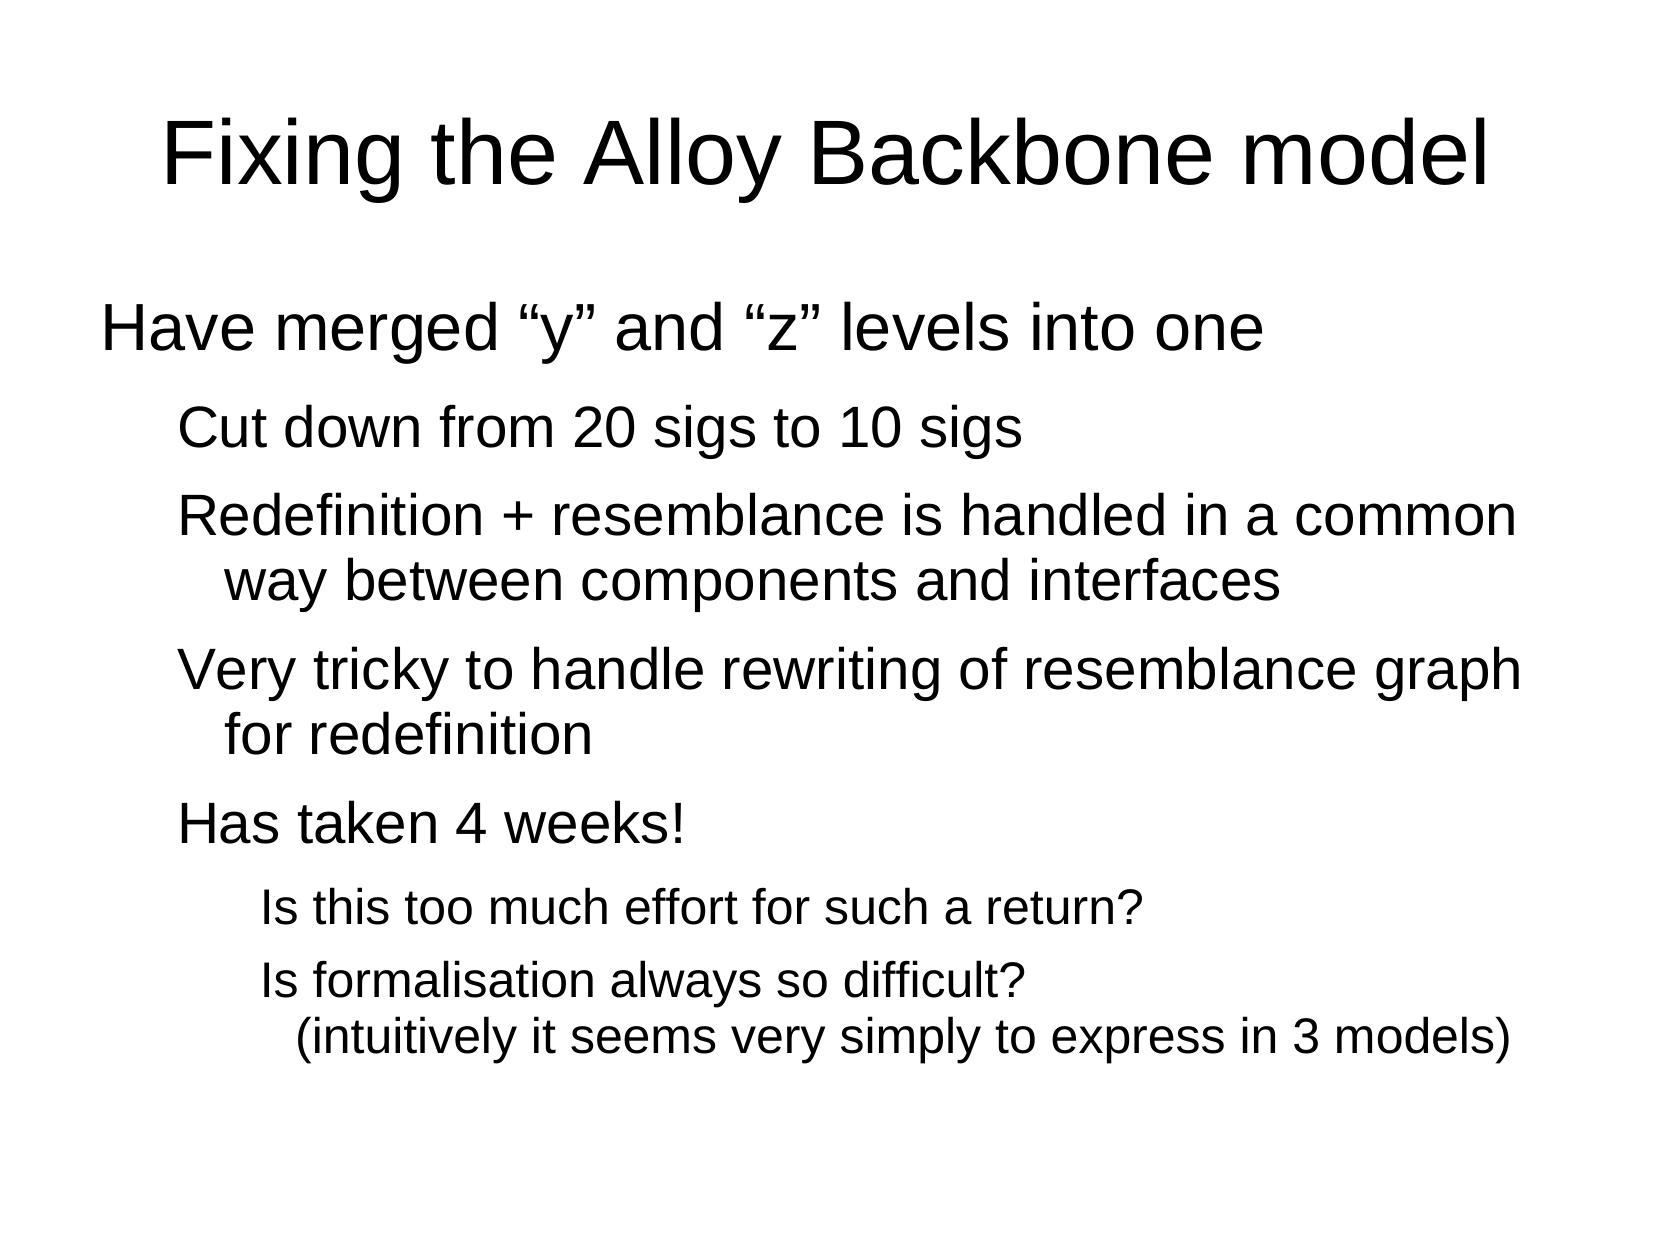

# Fixing the Alloy Backbone model
Have merged “y” and “z” levels into one
Cut down from 20 sigs to 10 sigs
Redefinition + resemblance is handled in a common way between components and interfaces
Very tricky to handle rewriting of resemblance graph for redefinition
Has taken 4 weeks!
Is this too much effort for such a return?
Is formalisation always so difficult?
(intuitively it seems very simply to express in 3 models)